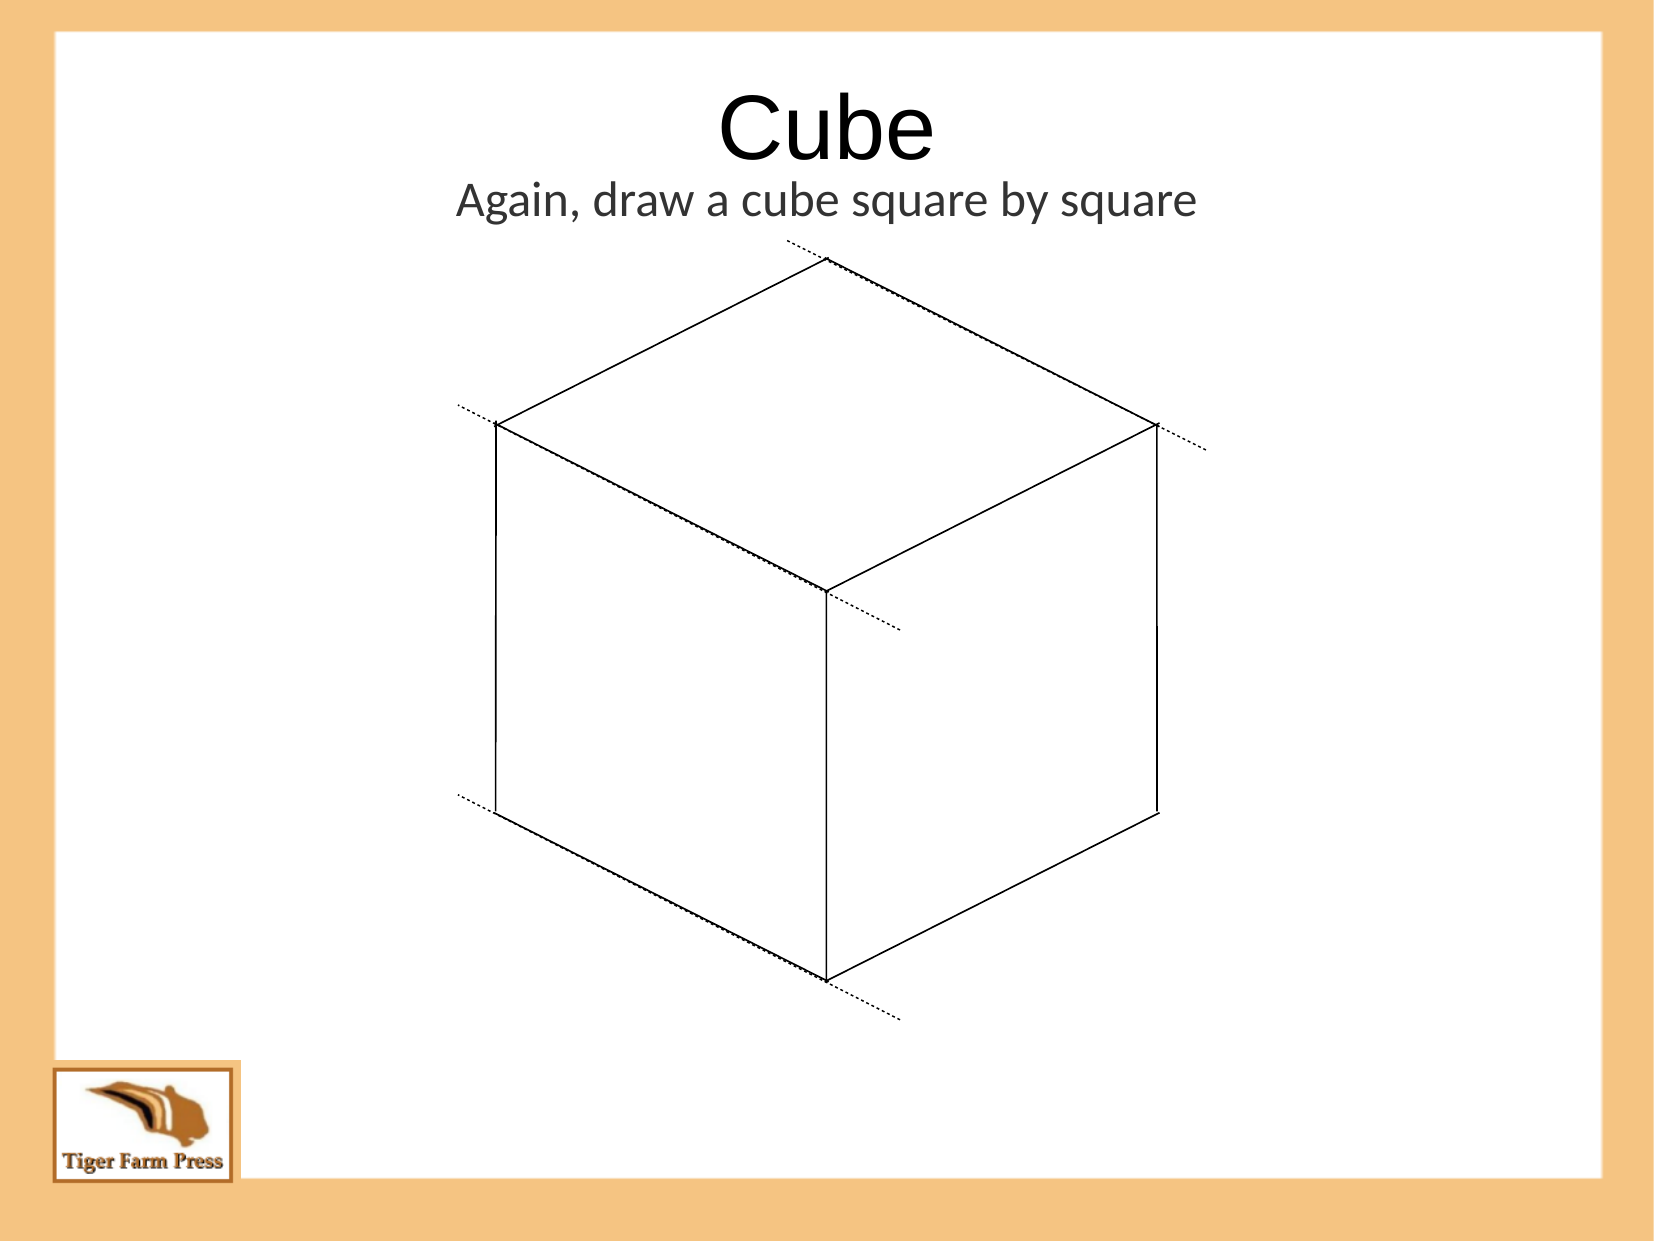

# Cube Again, draw a cube square by square